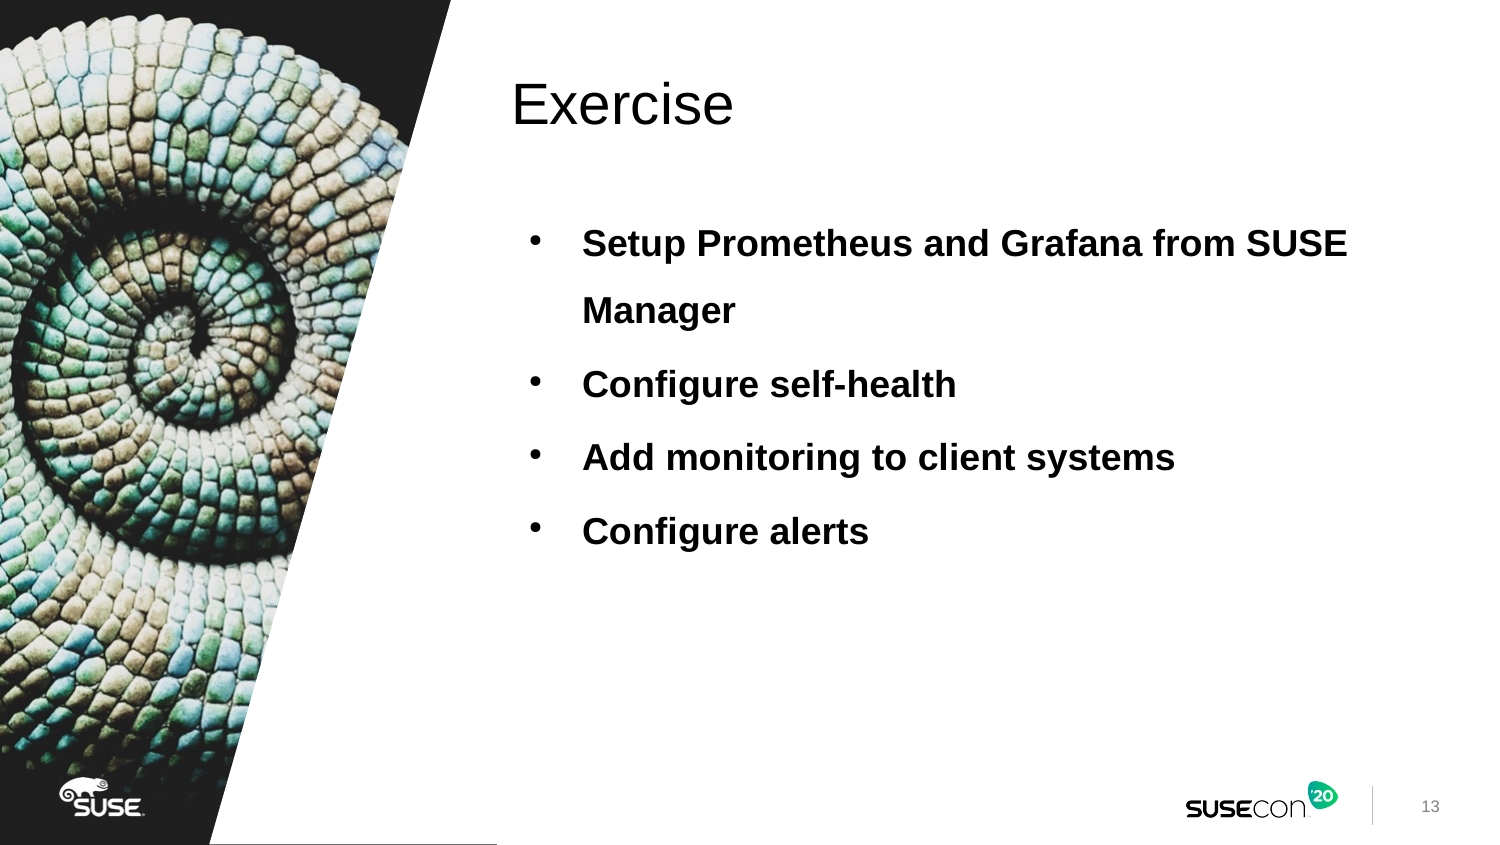

# Exercise
Setup Prometheus and Grafana from SUSE Manager
Configure self-health
Add monitoring to client systems
Configure alerts